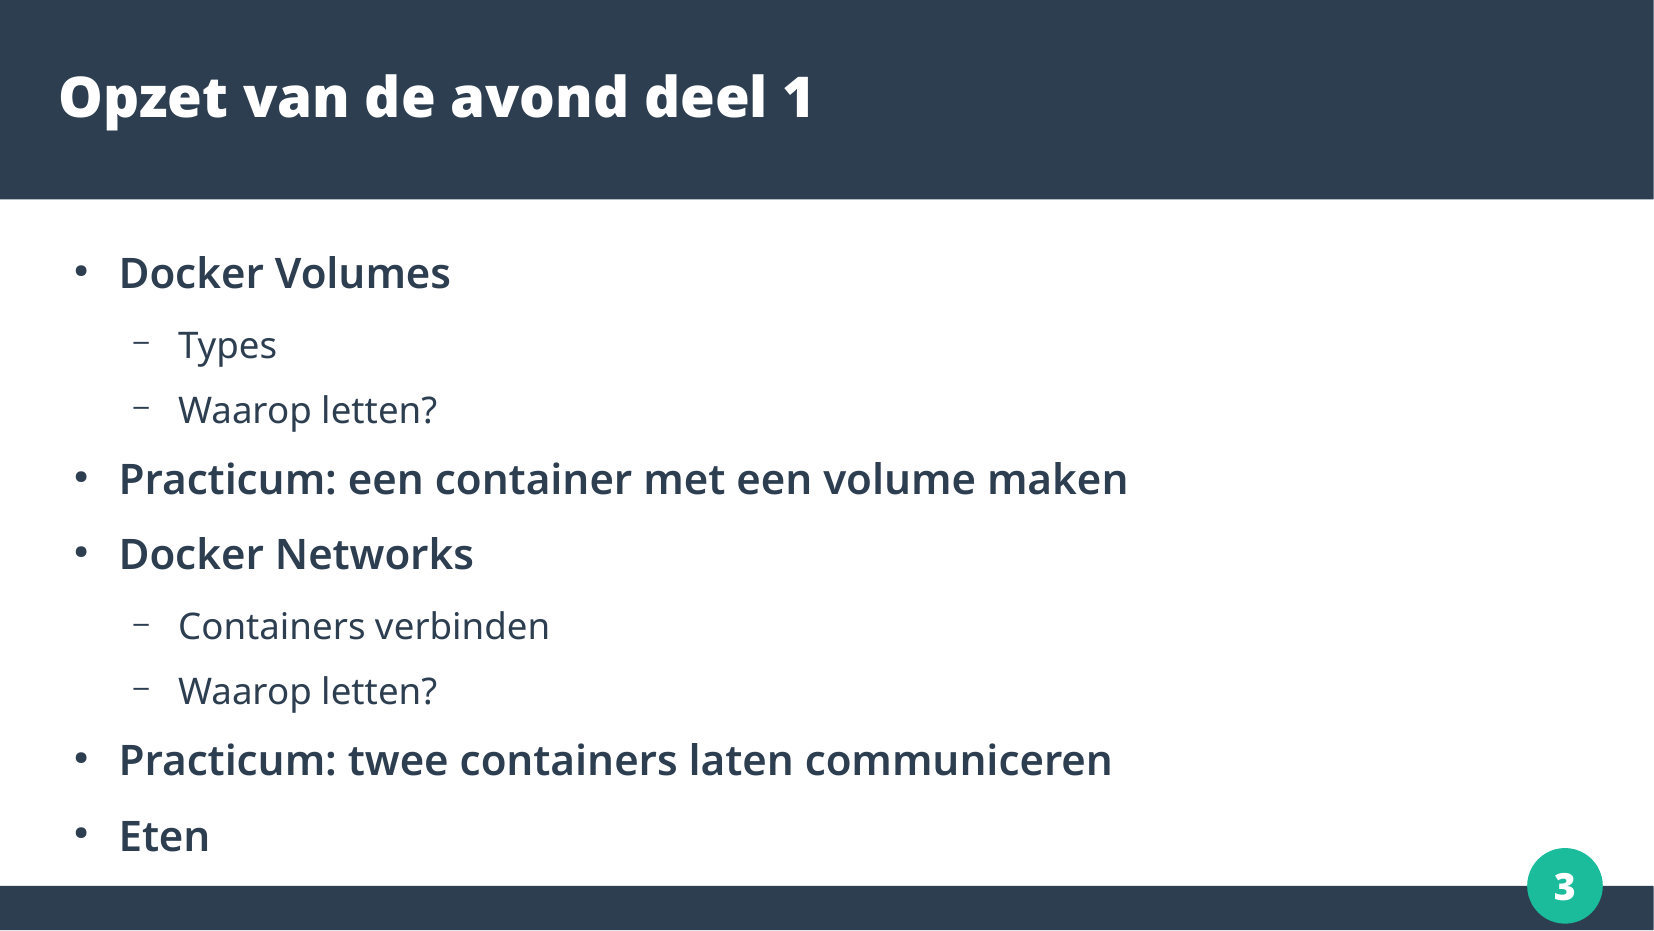

# Opzet van de avond deel 1
Docker Volumes
Types
Waarop letten?
Practicum: een container met een volume maken
Docker Networks
Containers verbinden
Waarop letten?
Practicum: twee containers laten communiceren
Eten